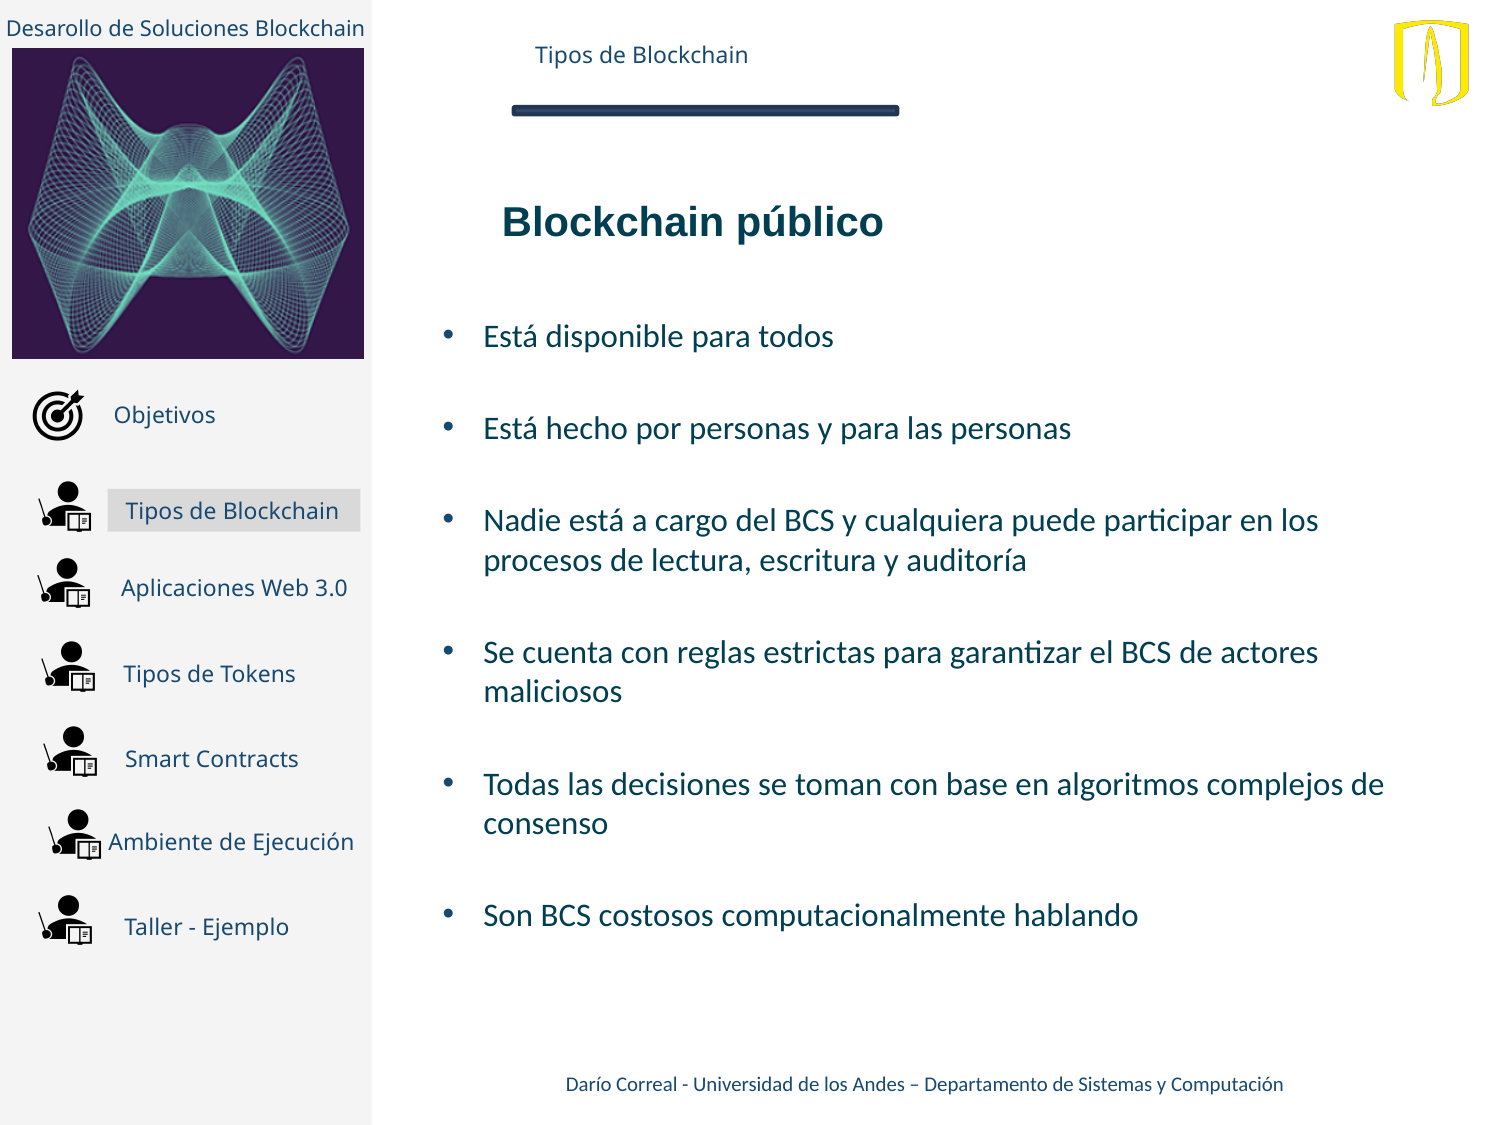

Tipos de Blockchain
# Blockchain público
Está disponible para todos
Está hecho por personas y para las personas
Nadie está a cargo del BCS y cualquiera puede participar en los procesos de lectura, escritura y auditoría
Se cuenta con reglas estrictas para garantizar el BCS de actores maliciosos
Todas las decisiones se toman con base en algoritmos complejos de consenso
Son BCS costosos computacionalmente hablando
Objetivos
Tipos de Blockchain
Aplicaciones Web 3.0
Tipos de Tokens
Smart Contracts
 Ambiente de Ejecución
Taller - Ejemplo
Darío Correal - Universidad de los Andes – Departamento de Sistemas y Computación